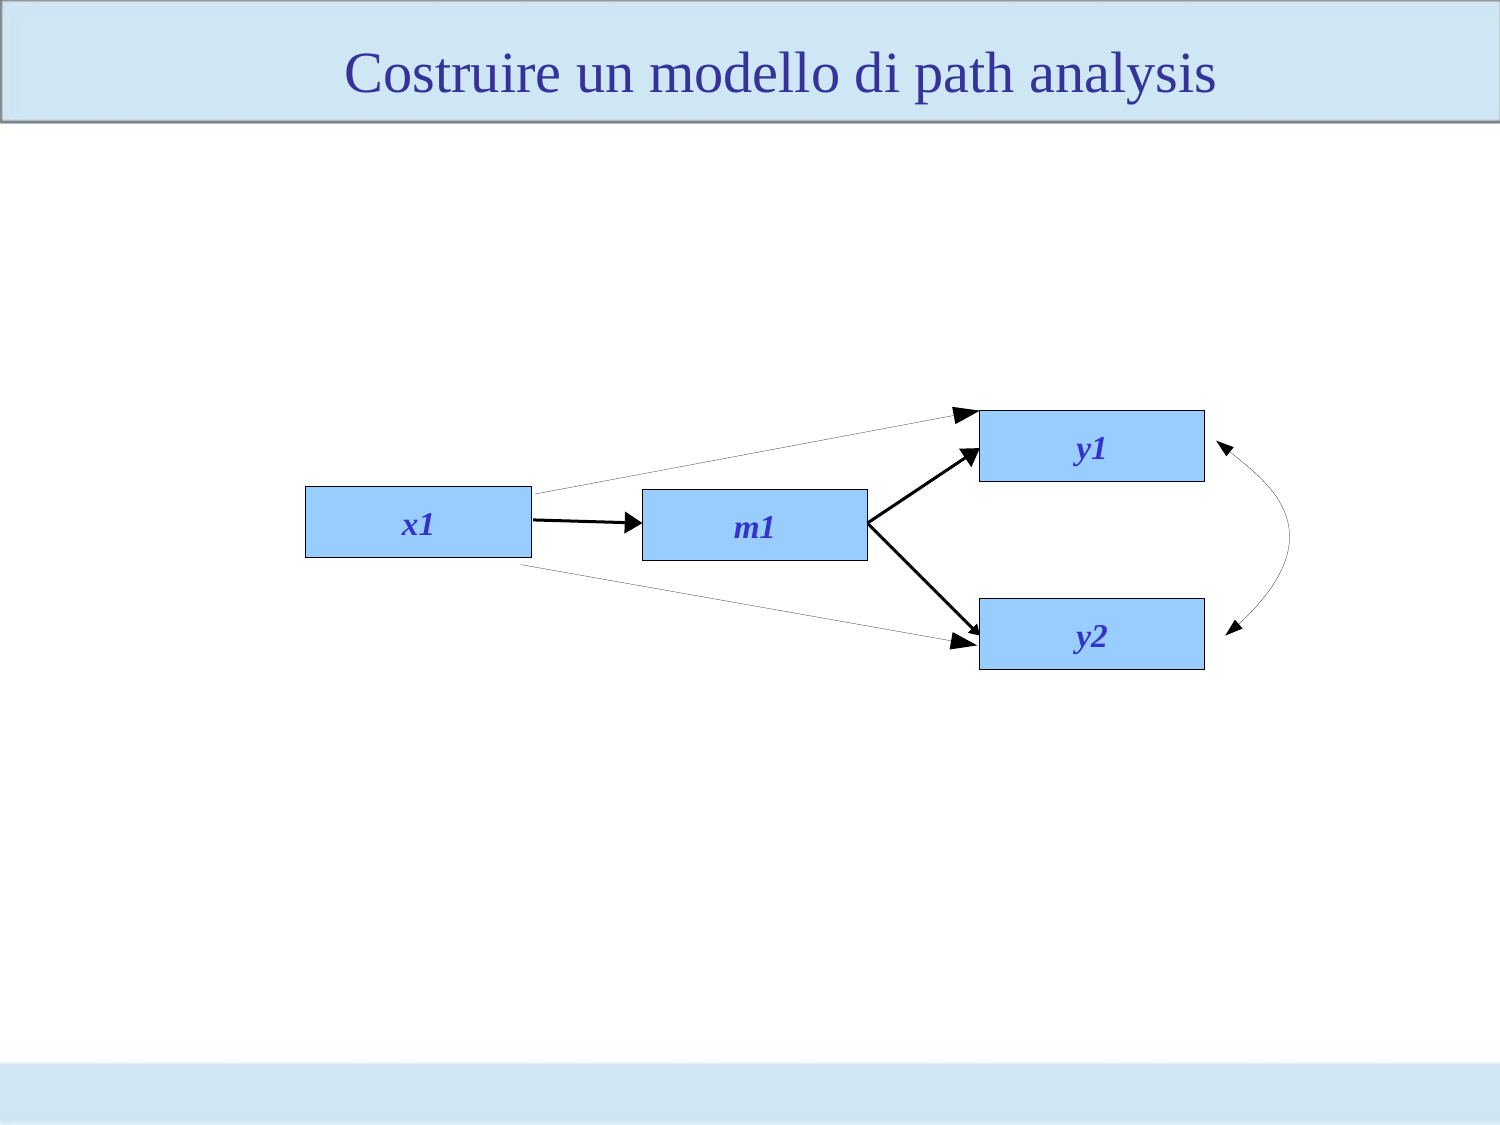

# Costruire un modello di path analysis
y1
x1
m1
y2